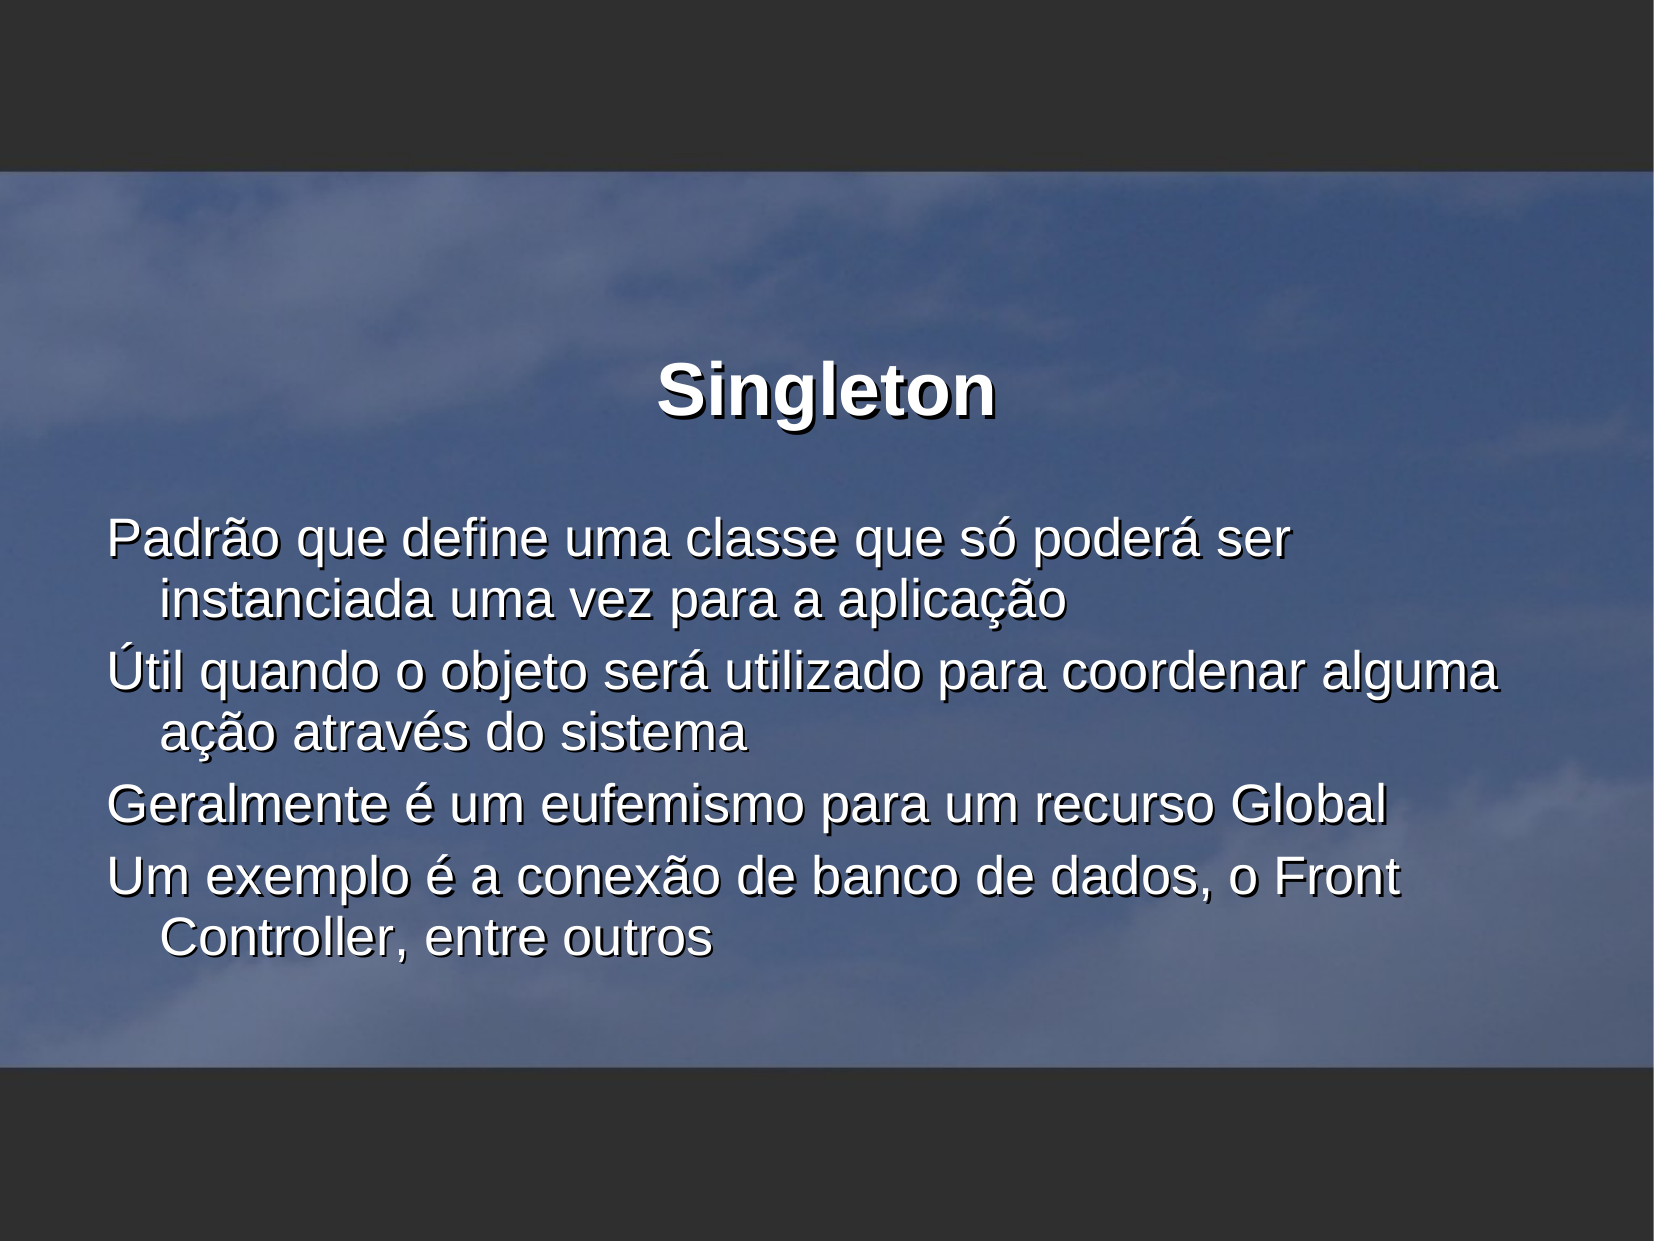

# Singleton
Padrão que define uma classe que só poderá ser instanciada uma vez para a aplicação
Útil quando o objeto será utilizado para coordenar alguma ação através do sistema
Geralmente é um eufemismo para um recurso Global
Um exemplo é a conexão de banco de dados, o Front Controller, entre outros